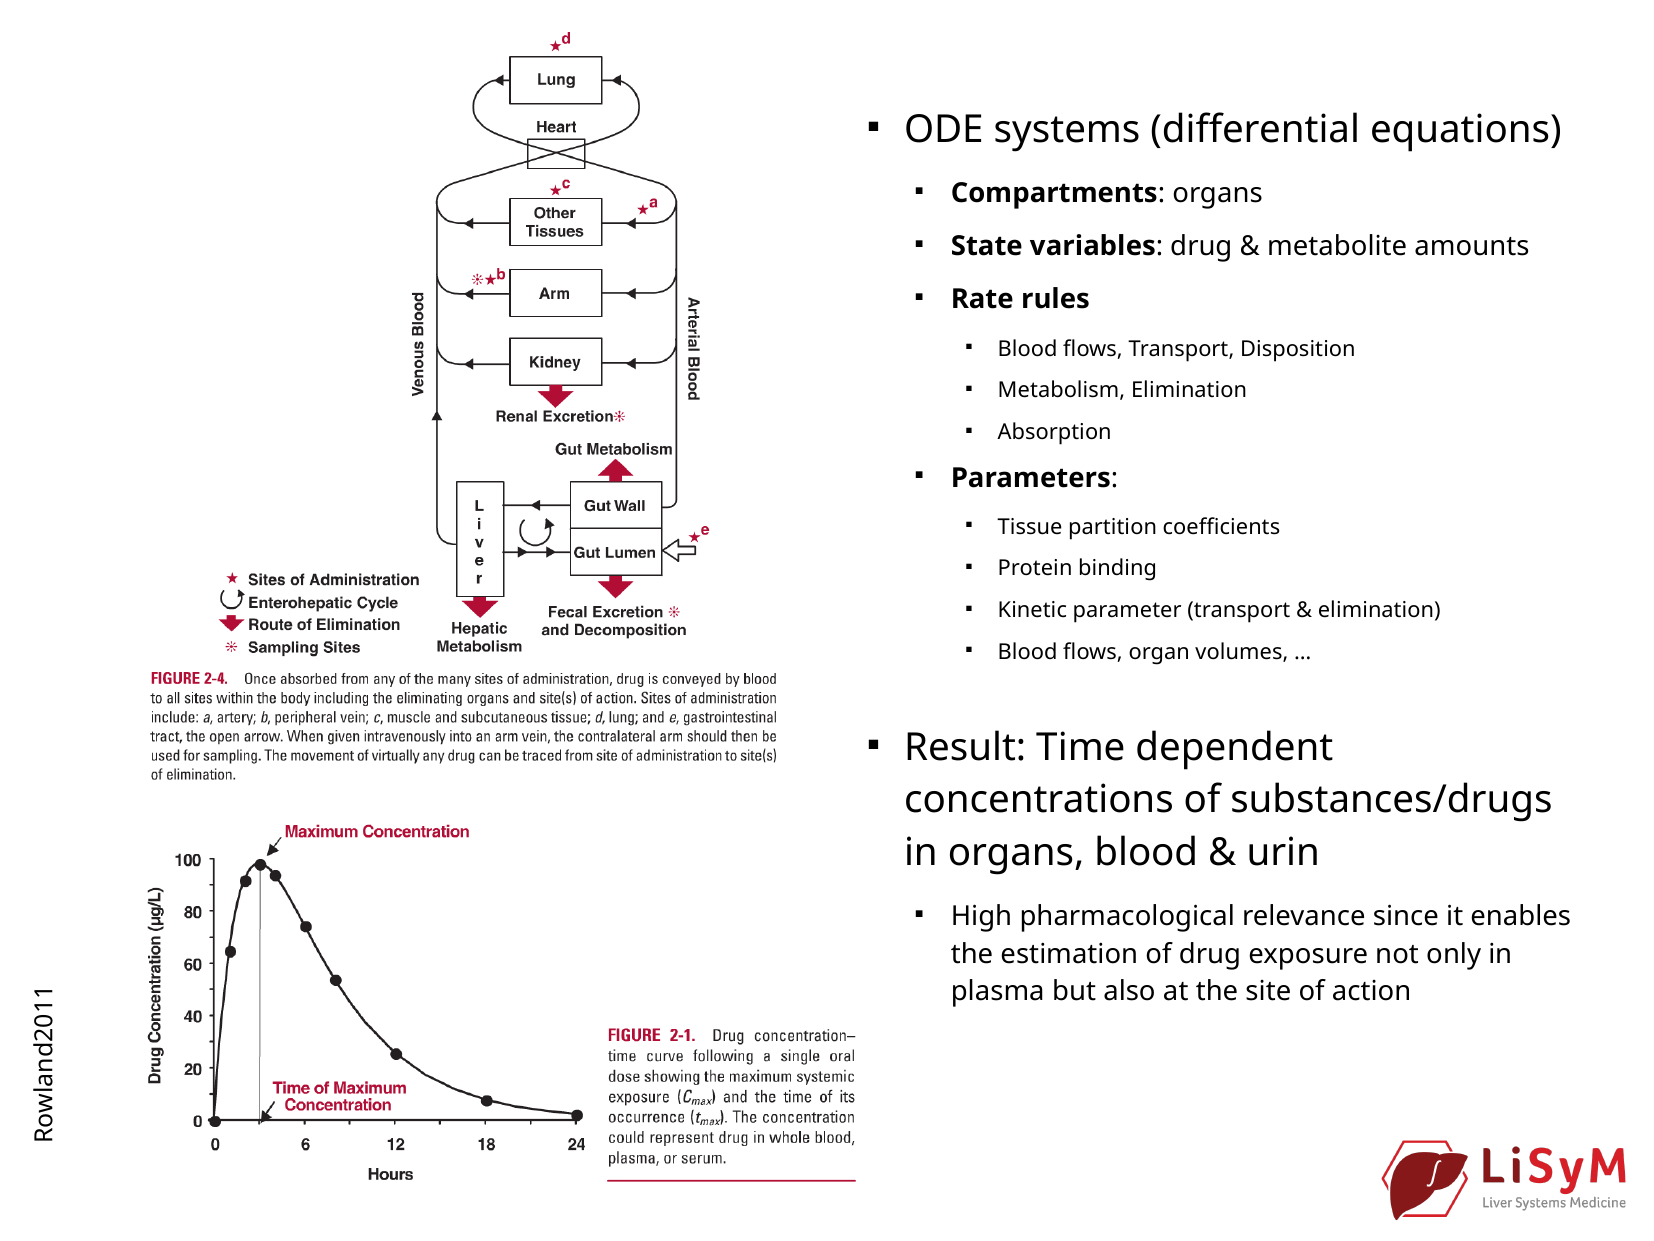

# ODE systems (differential equations)
Compartments: organs
State variables: drug & metabolite amounts
Rate rules
Blood flows, Transport, Disposition
Metabolism, Elimination
Absorption
Parameters:
Tissue partition coefficients
Protein binding
Kinetic parameter (transport & elimination)
Blood flows, organ volumes, …
Result: Time dependent concentrations of substances/drugs in organs, blood & urin
High pharmacological relevance since it enables the estimation of drug exposure not only in plasma but also at the site of action
Rowland2011